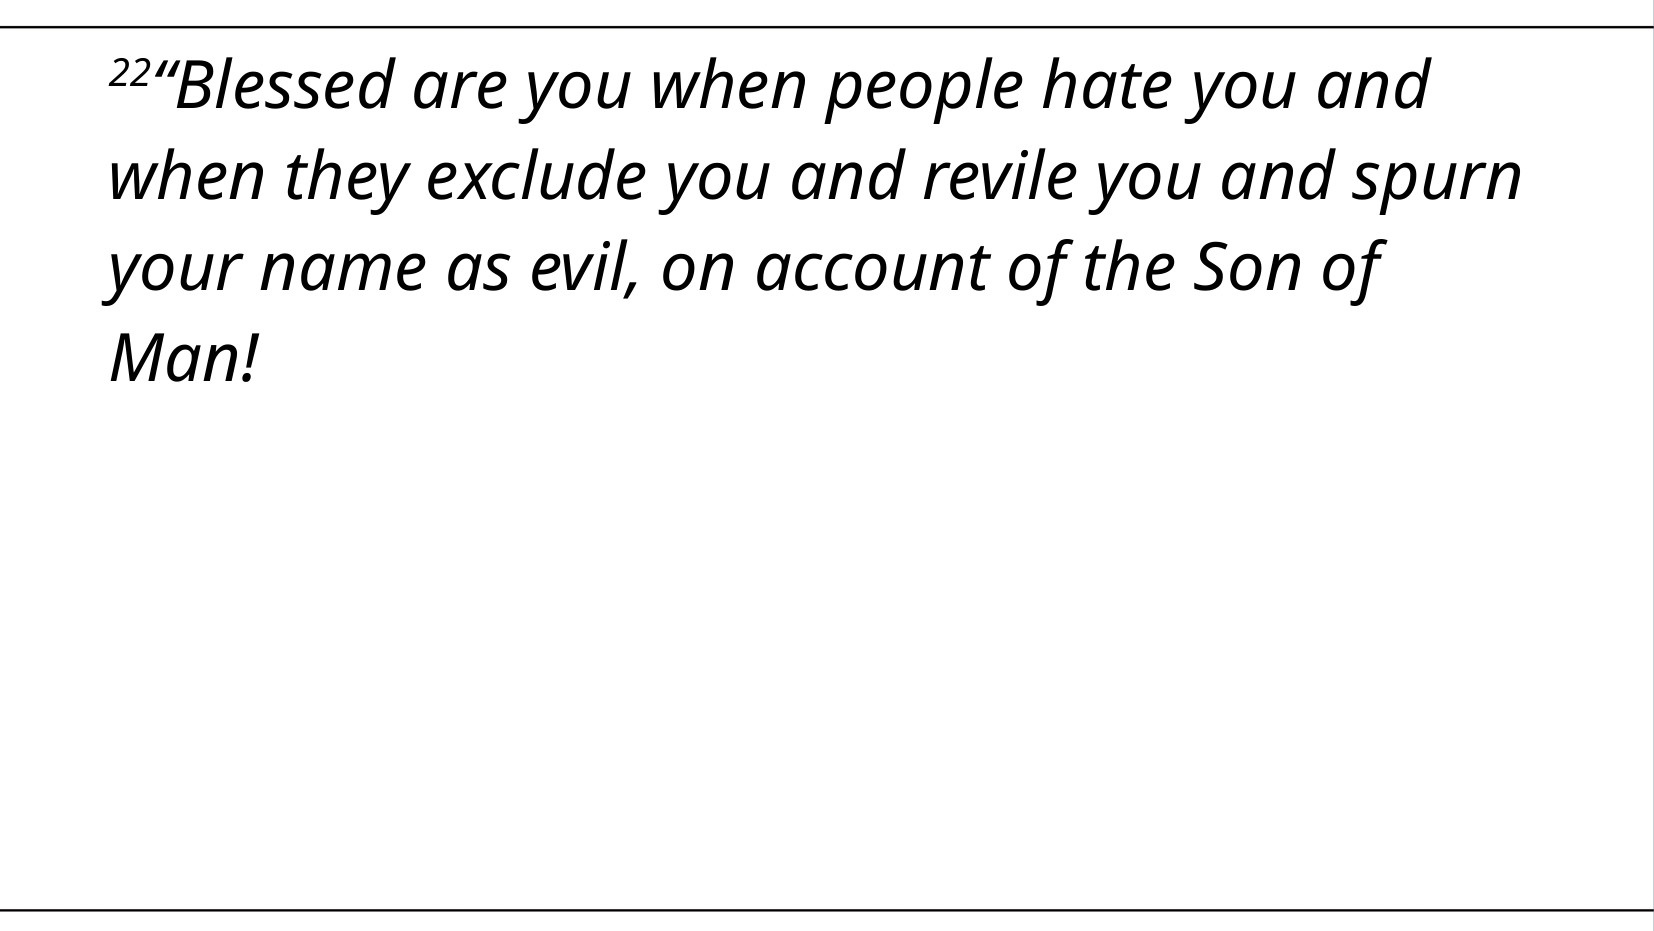

22“Blessed are you when people hate you and
when they exclude you and revile you and spurn
your name as evil, on account of the Son of
Man!